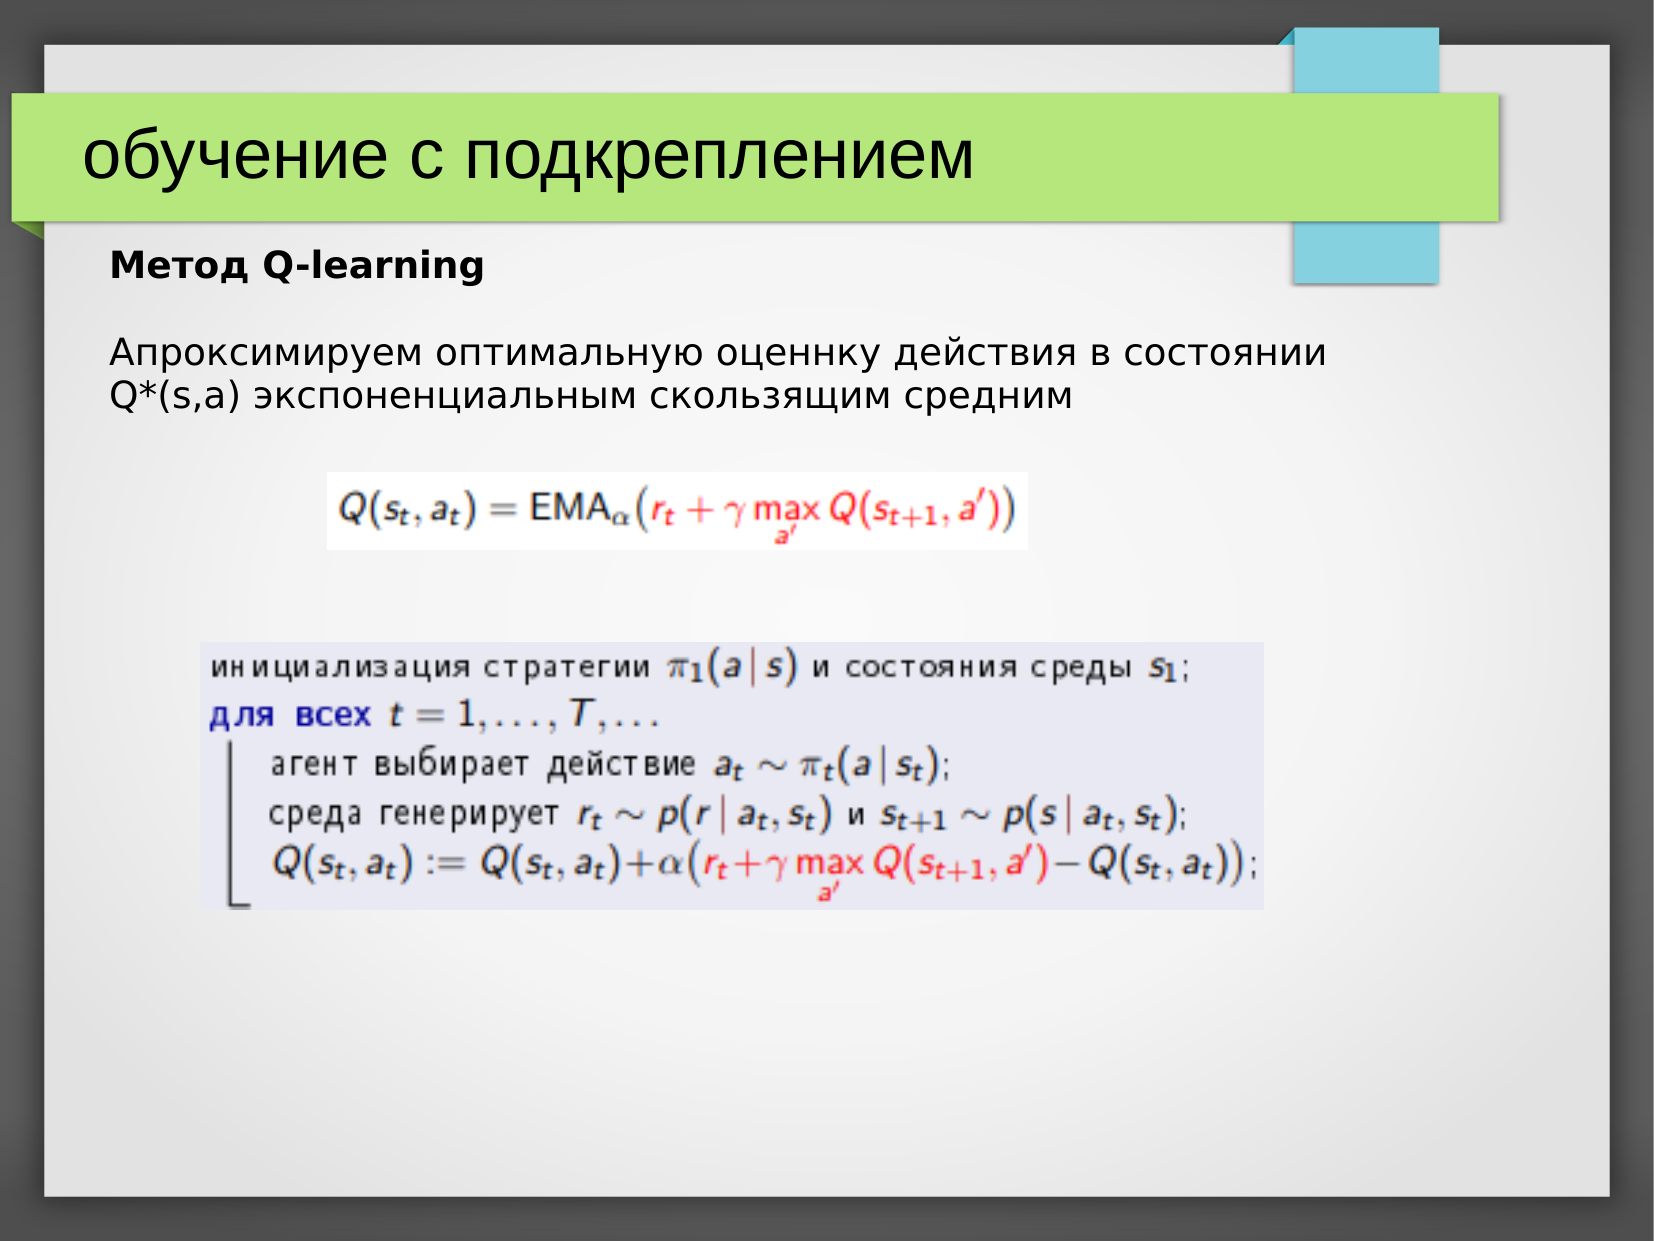

# обучение с подкреплением
Метод Q-learning
Апроксимируем оптимальную оценнку действия в состоянии Q*(s,a) экспоненциальным скользящим средним